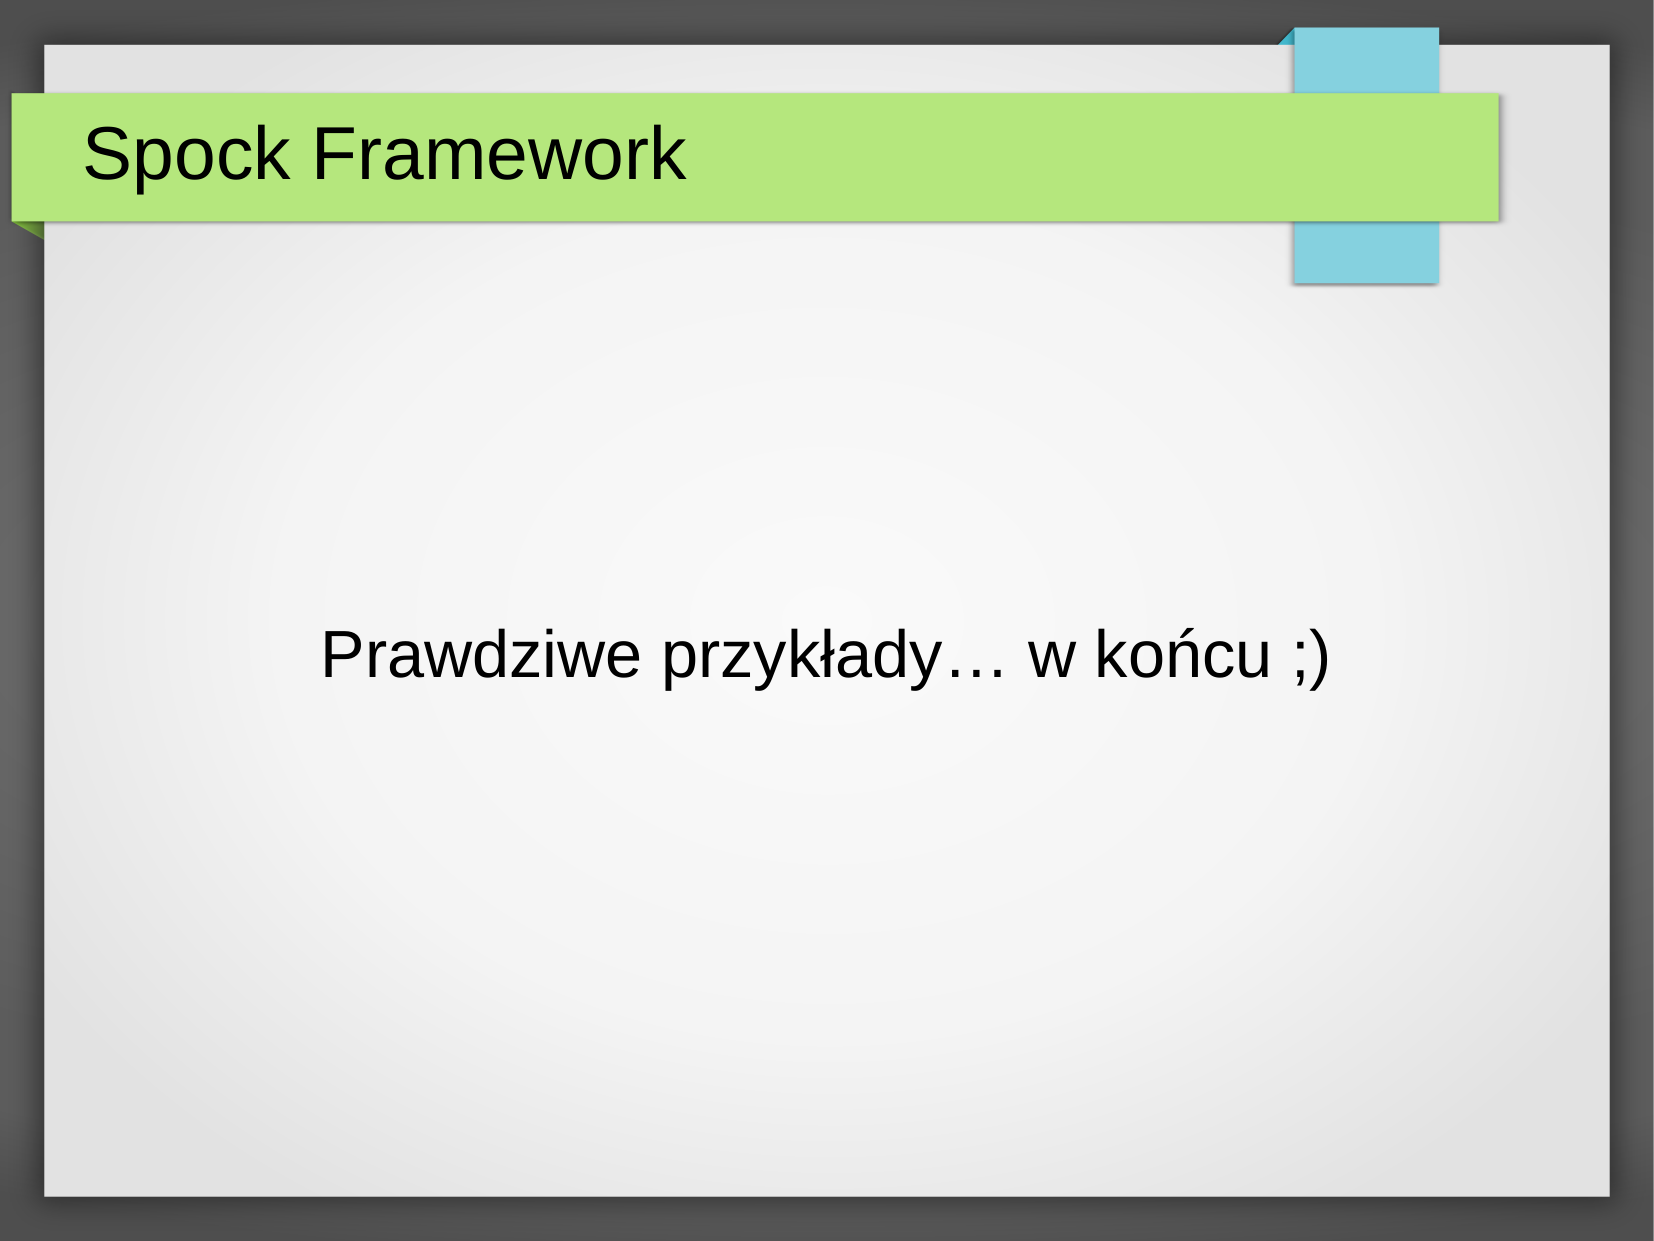

# Spock Framework
Prawdziwe przykłady… w końcu ;)